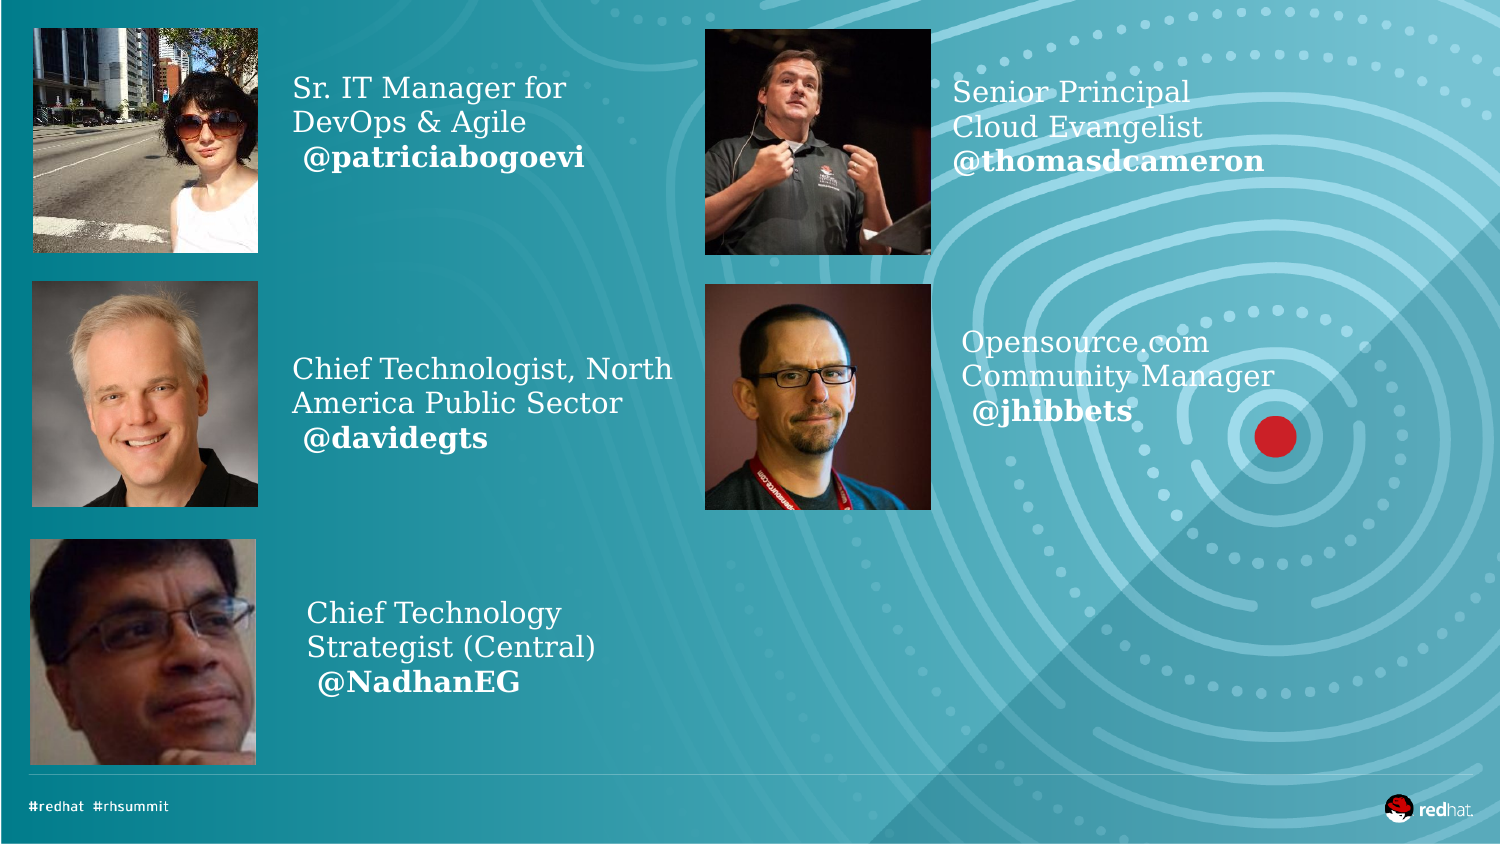

Sr. IT Manager for DevOps & Agile
 @patriciabogoevi
Senior Principal Cloud Evangelist @thomasdcameron
Opensource.com Community Manager
 @jhibbets
Chief Technologist, North America Public Sector
 @davidegts
Chief Technology Strategist (Central)
 @NadhanEG